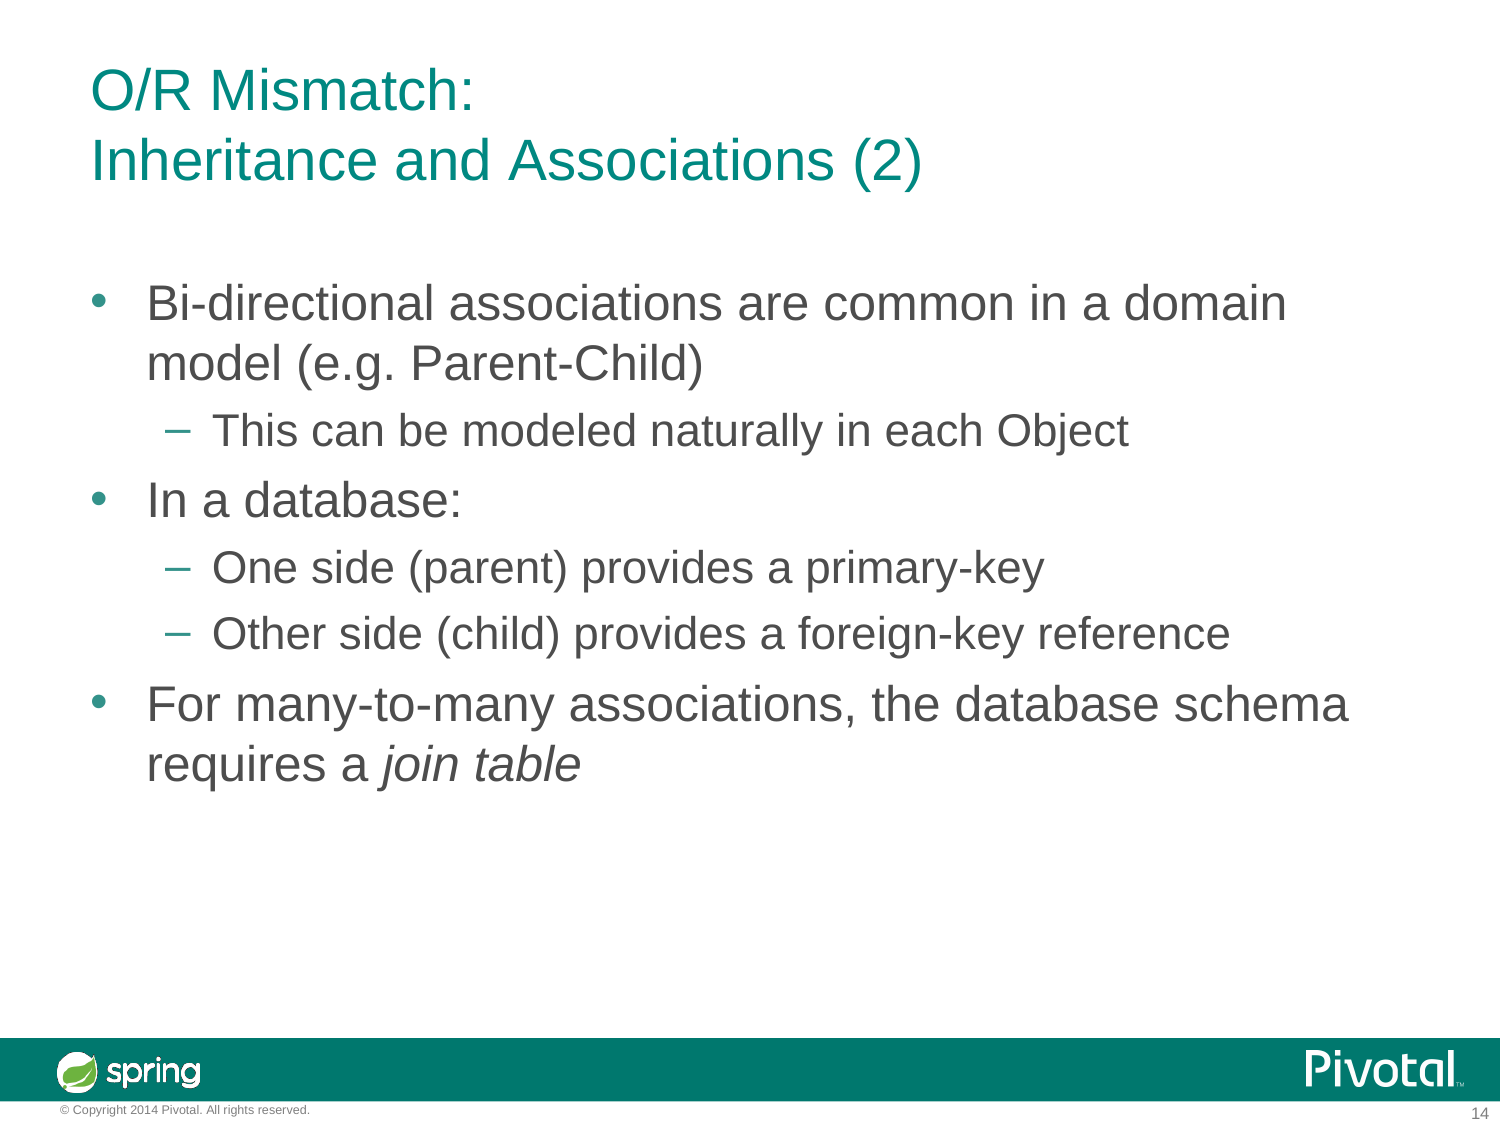

# O/R Mismatch: Inheritance and Associations (2)
Bi-directional associations are common in a domain model (e.g. Parent-Child)
This can be modeled naturally in each Object
In a database:
One side (parent) provides a primary-key
Other side (child) provides a foreign-key reference
For many-to-many associations, the database schema requires a join table